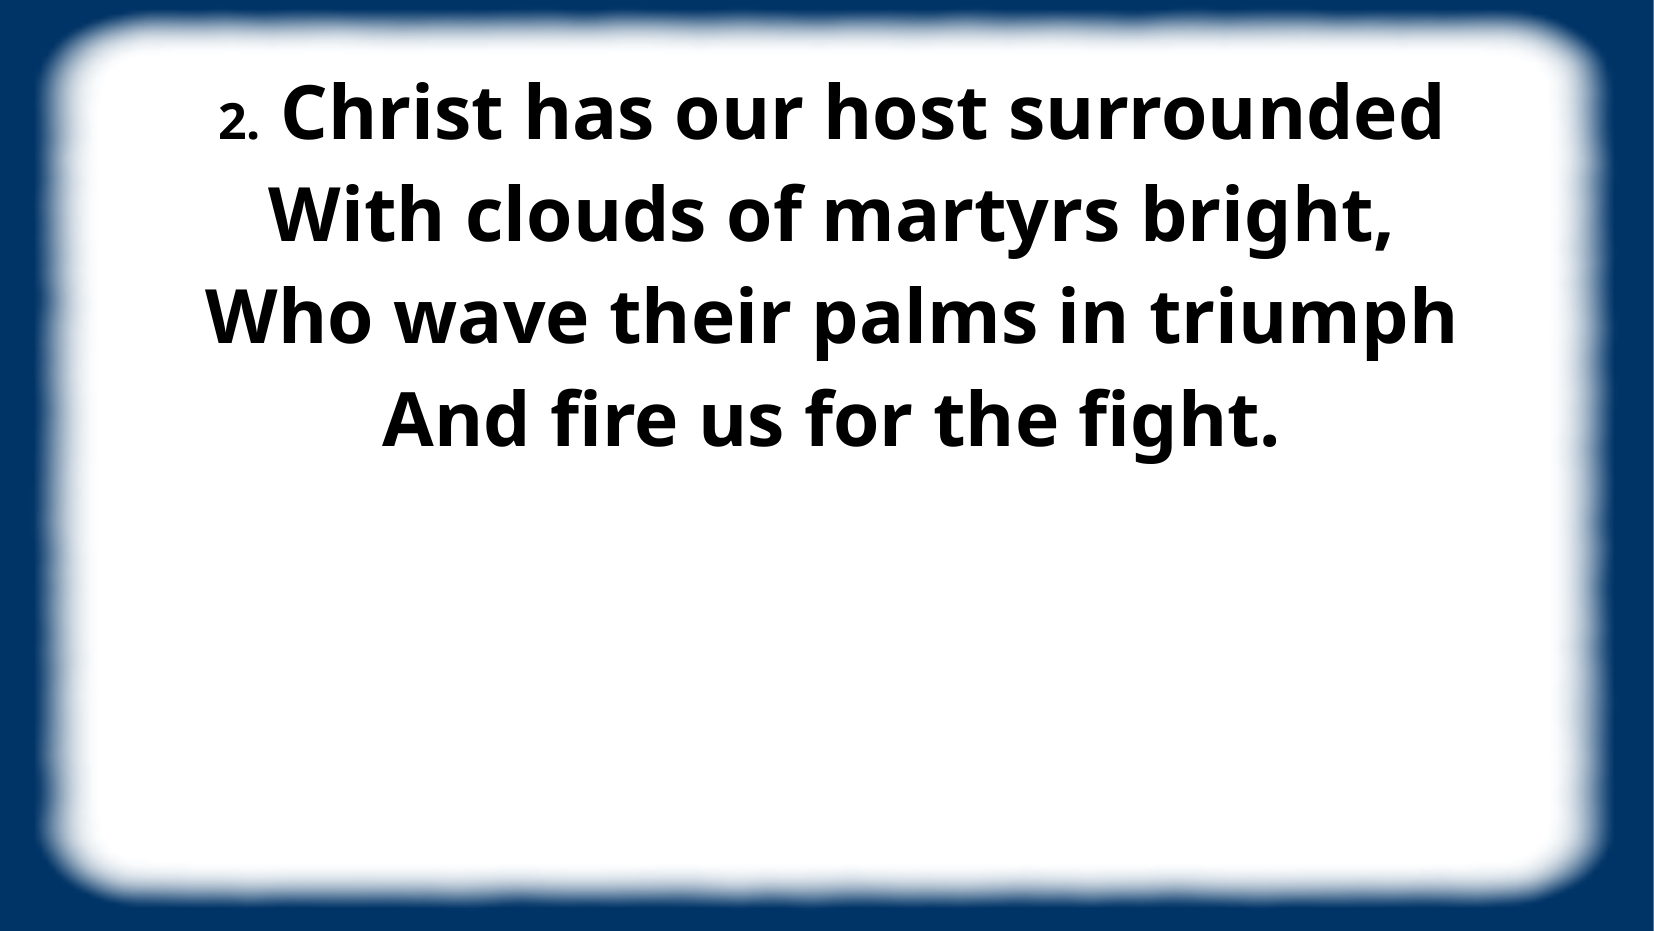

2. Christ has our host surrounded
With clouds of martyrs bright,
Who wave their palms in triumph
And fire us for the fight.